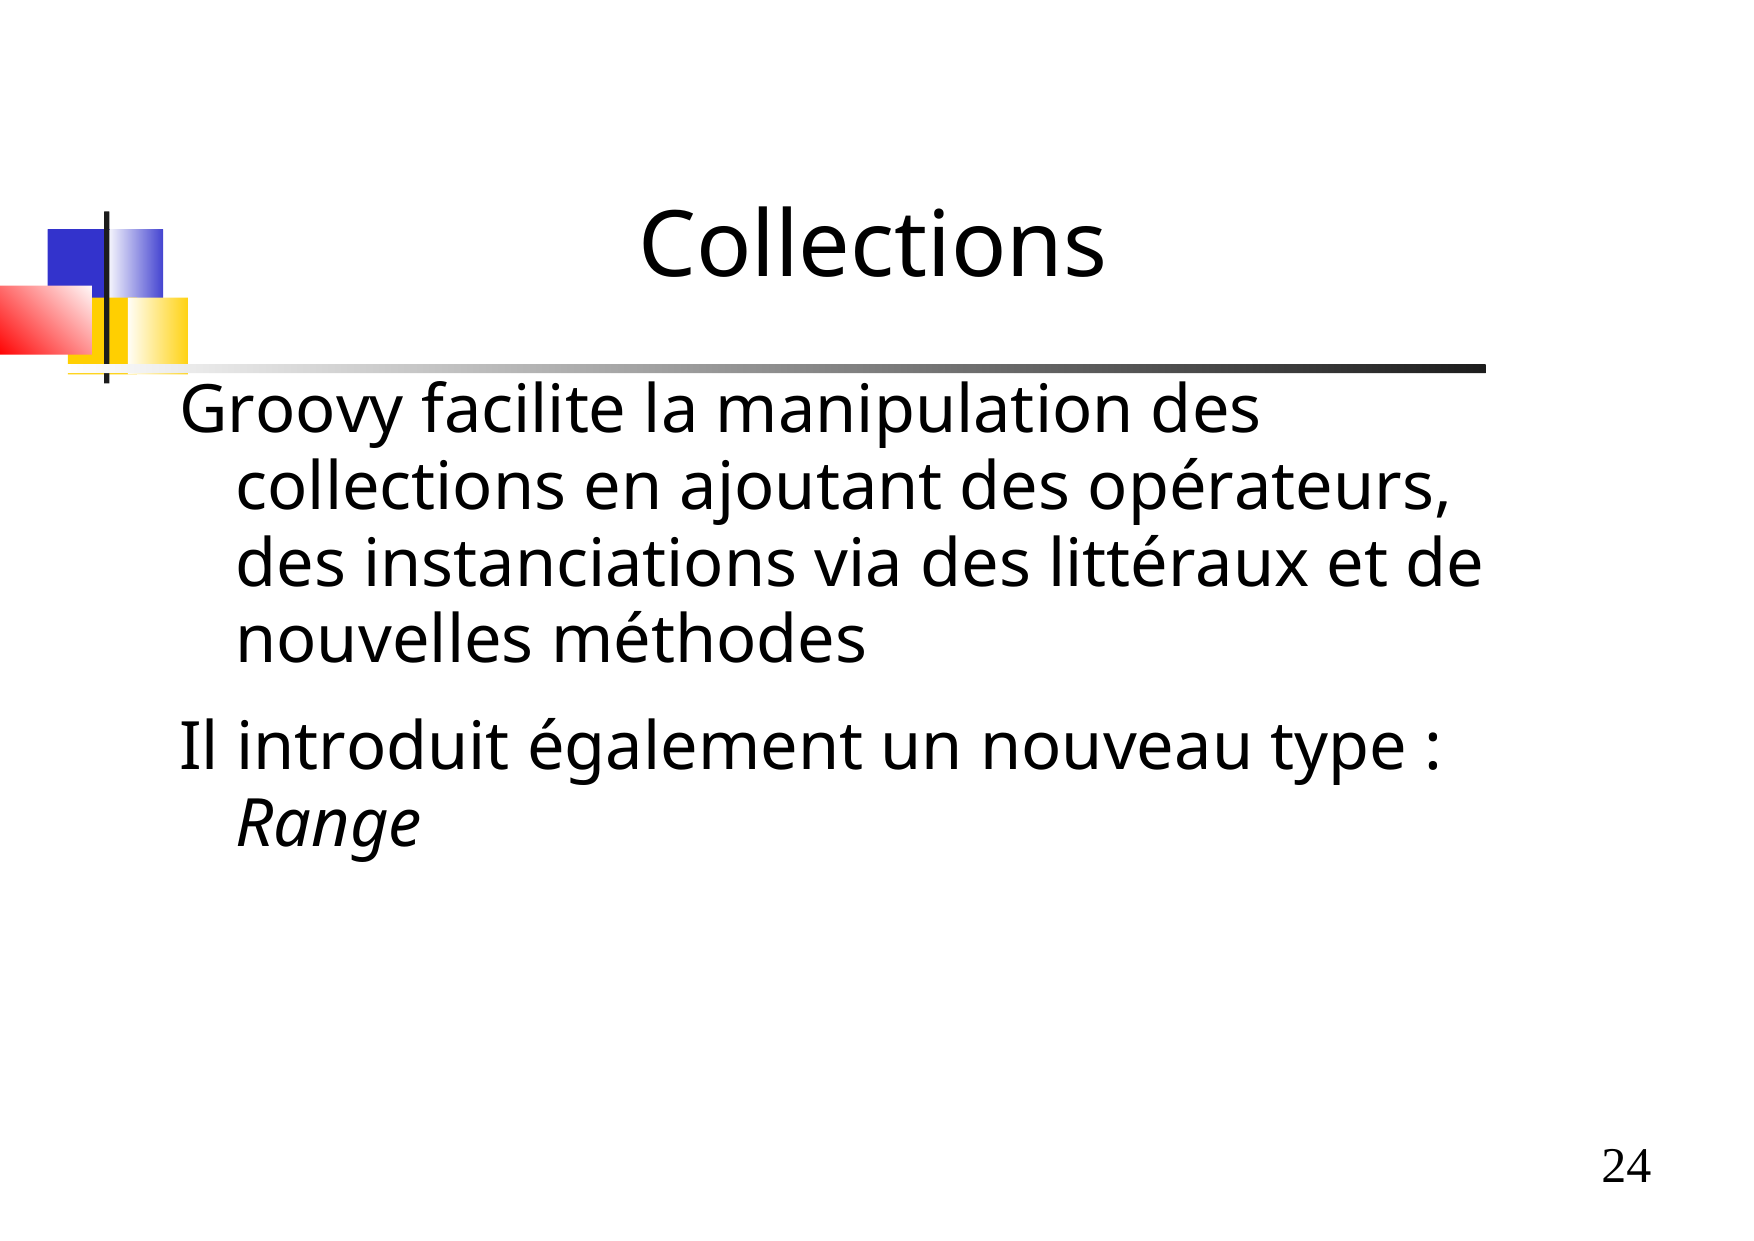

# Collections
Groovy facilite la manipulation des collections en ajoutant des opérateurs, des instanciations via des littéraux et de nouvelles méthodes
Il introduit également un nouveau type : Range